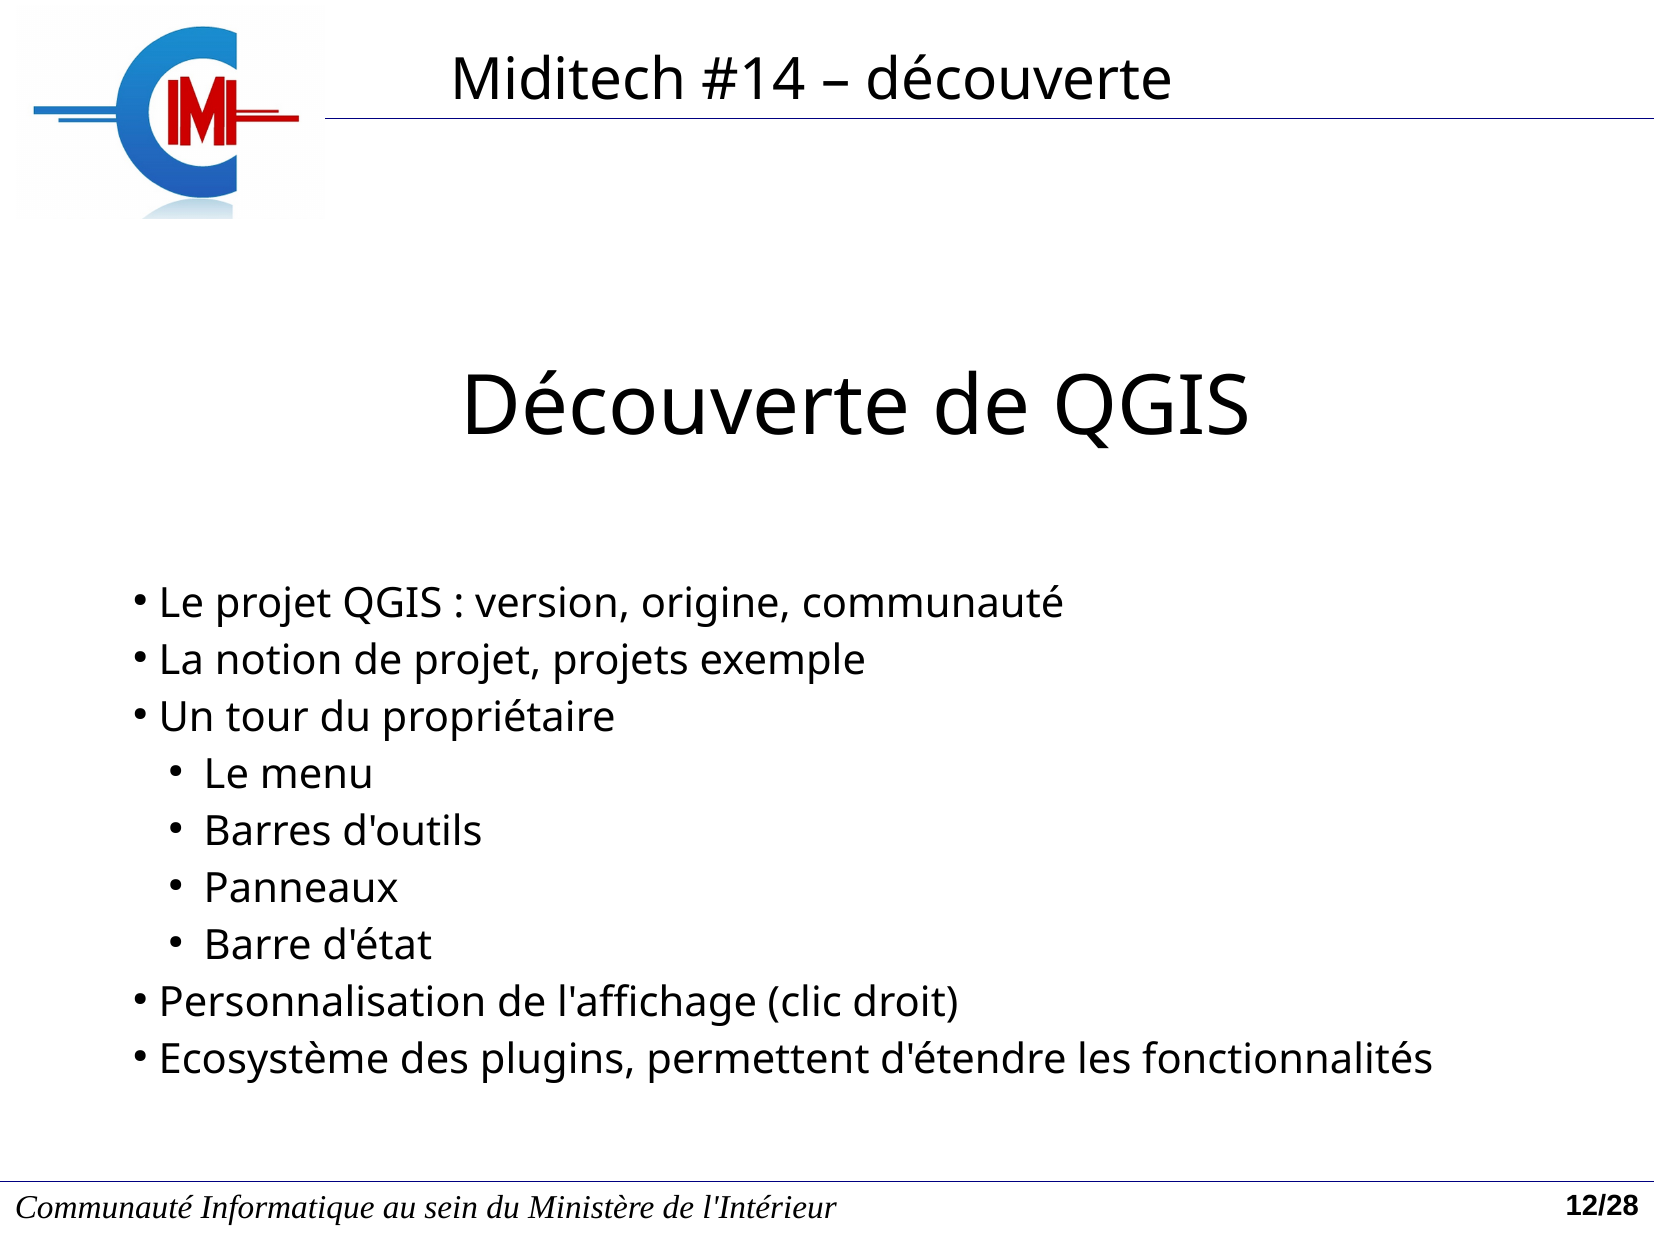

Miditech #14 – découverte
Découverte de QGIS
 Le projet QGIS : version, origine, communauté
 La notion de projet, projets exemple
 Un tour du propriétaire
Le menu
Barres d'outils
Panneaux
Barre d'état
 Personnalisation de l'affichage (clic droit)
 Ecosystème des plugins, permettent d'étendre les fonctionnalités